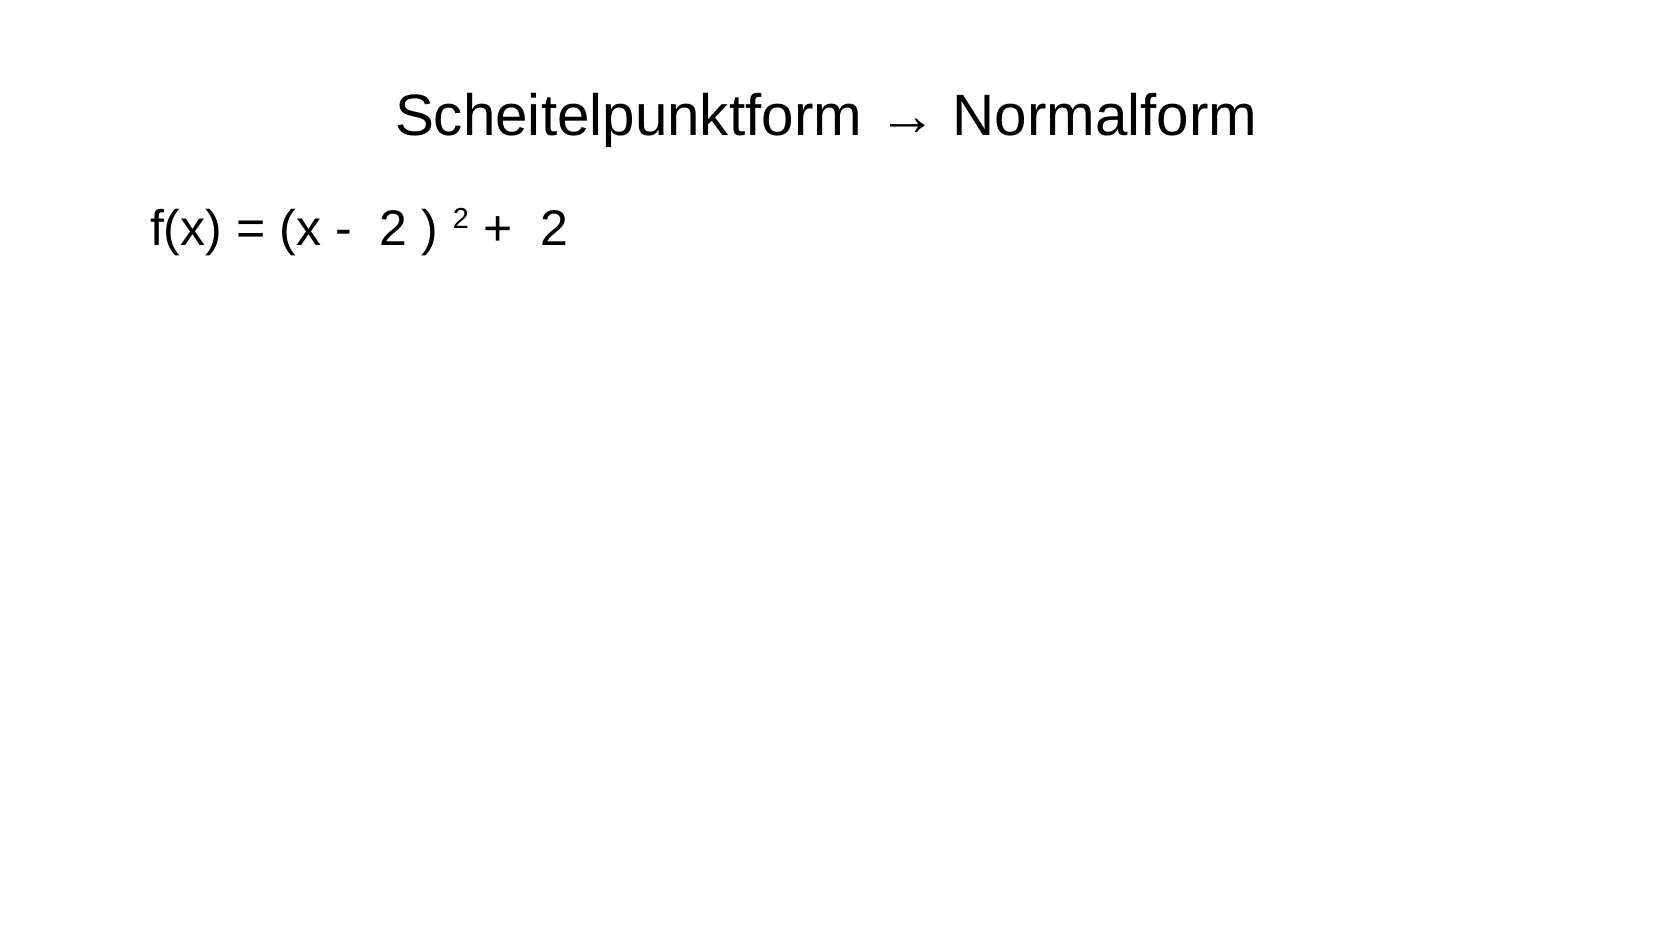

# Scheitelpunktform → Normalform
f(x) = (x - 2 ) 2 + 2